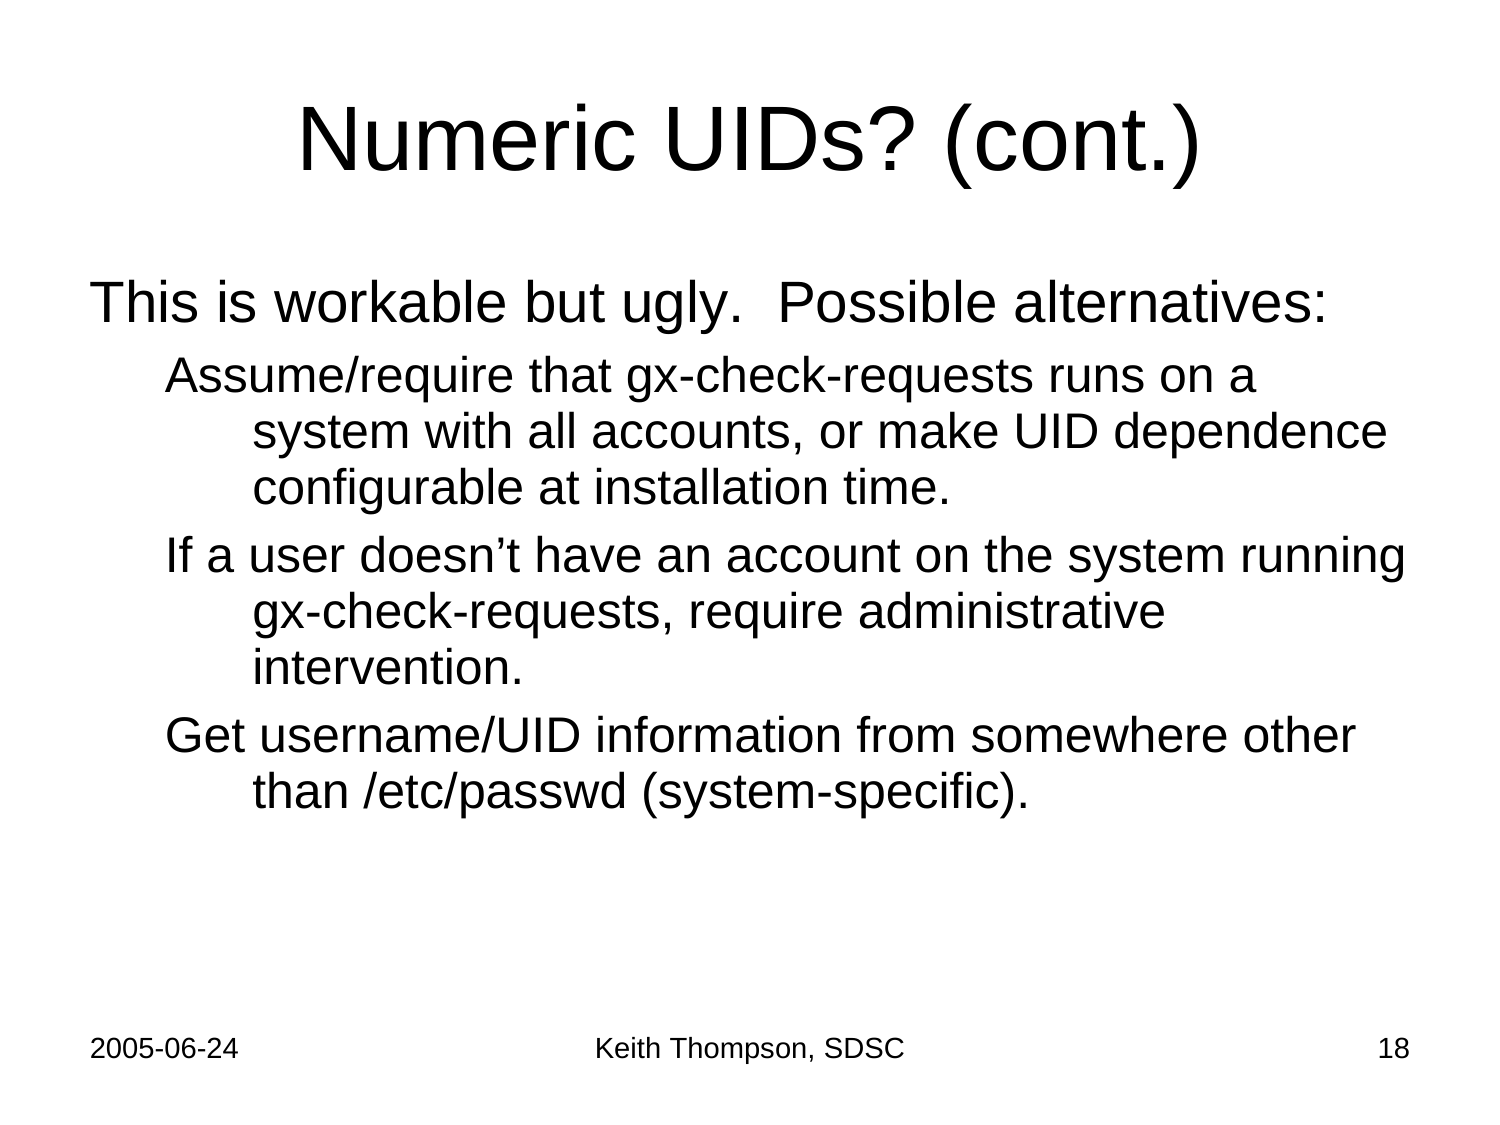

# Numeric UIDs? (cont.)
This is workable but ugly. Possible alternatives:
Assume/require that gx-check-requests runs on a system with all accounts, or make UID dependence configurable at installation time.
If a user doesn’t have an account on the system running gx-check-requests, require administrative intervention.
Get username/UID information from somewhere other than /etc/passwd (system-specific).
2005-06-24
Keith Thompson, SDSC
18